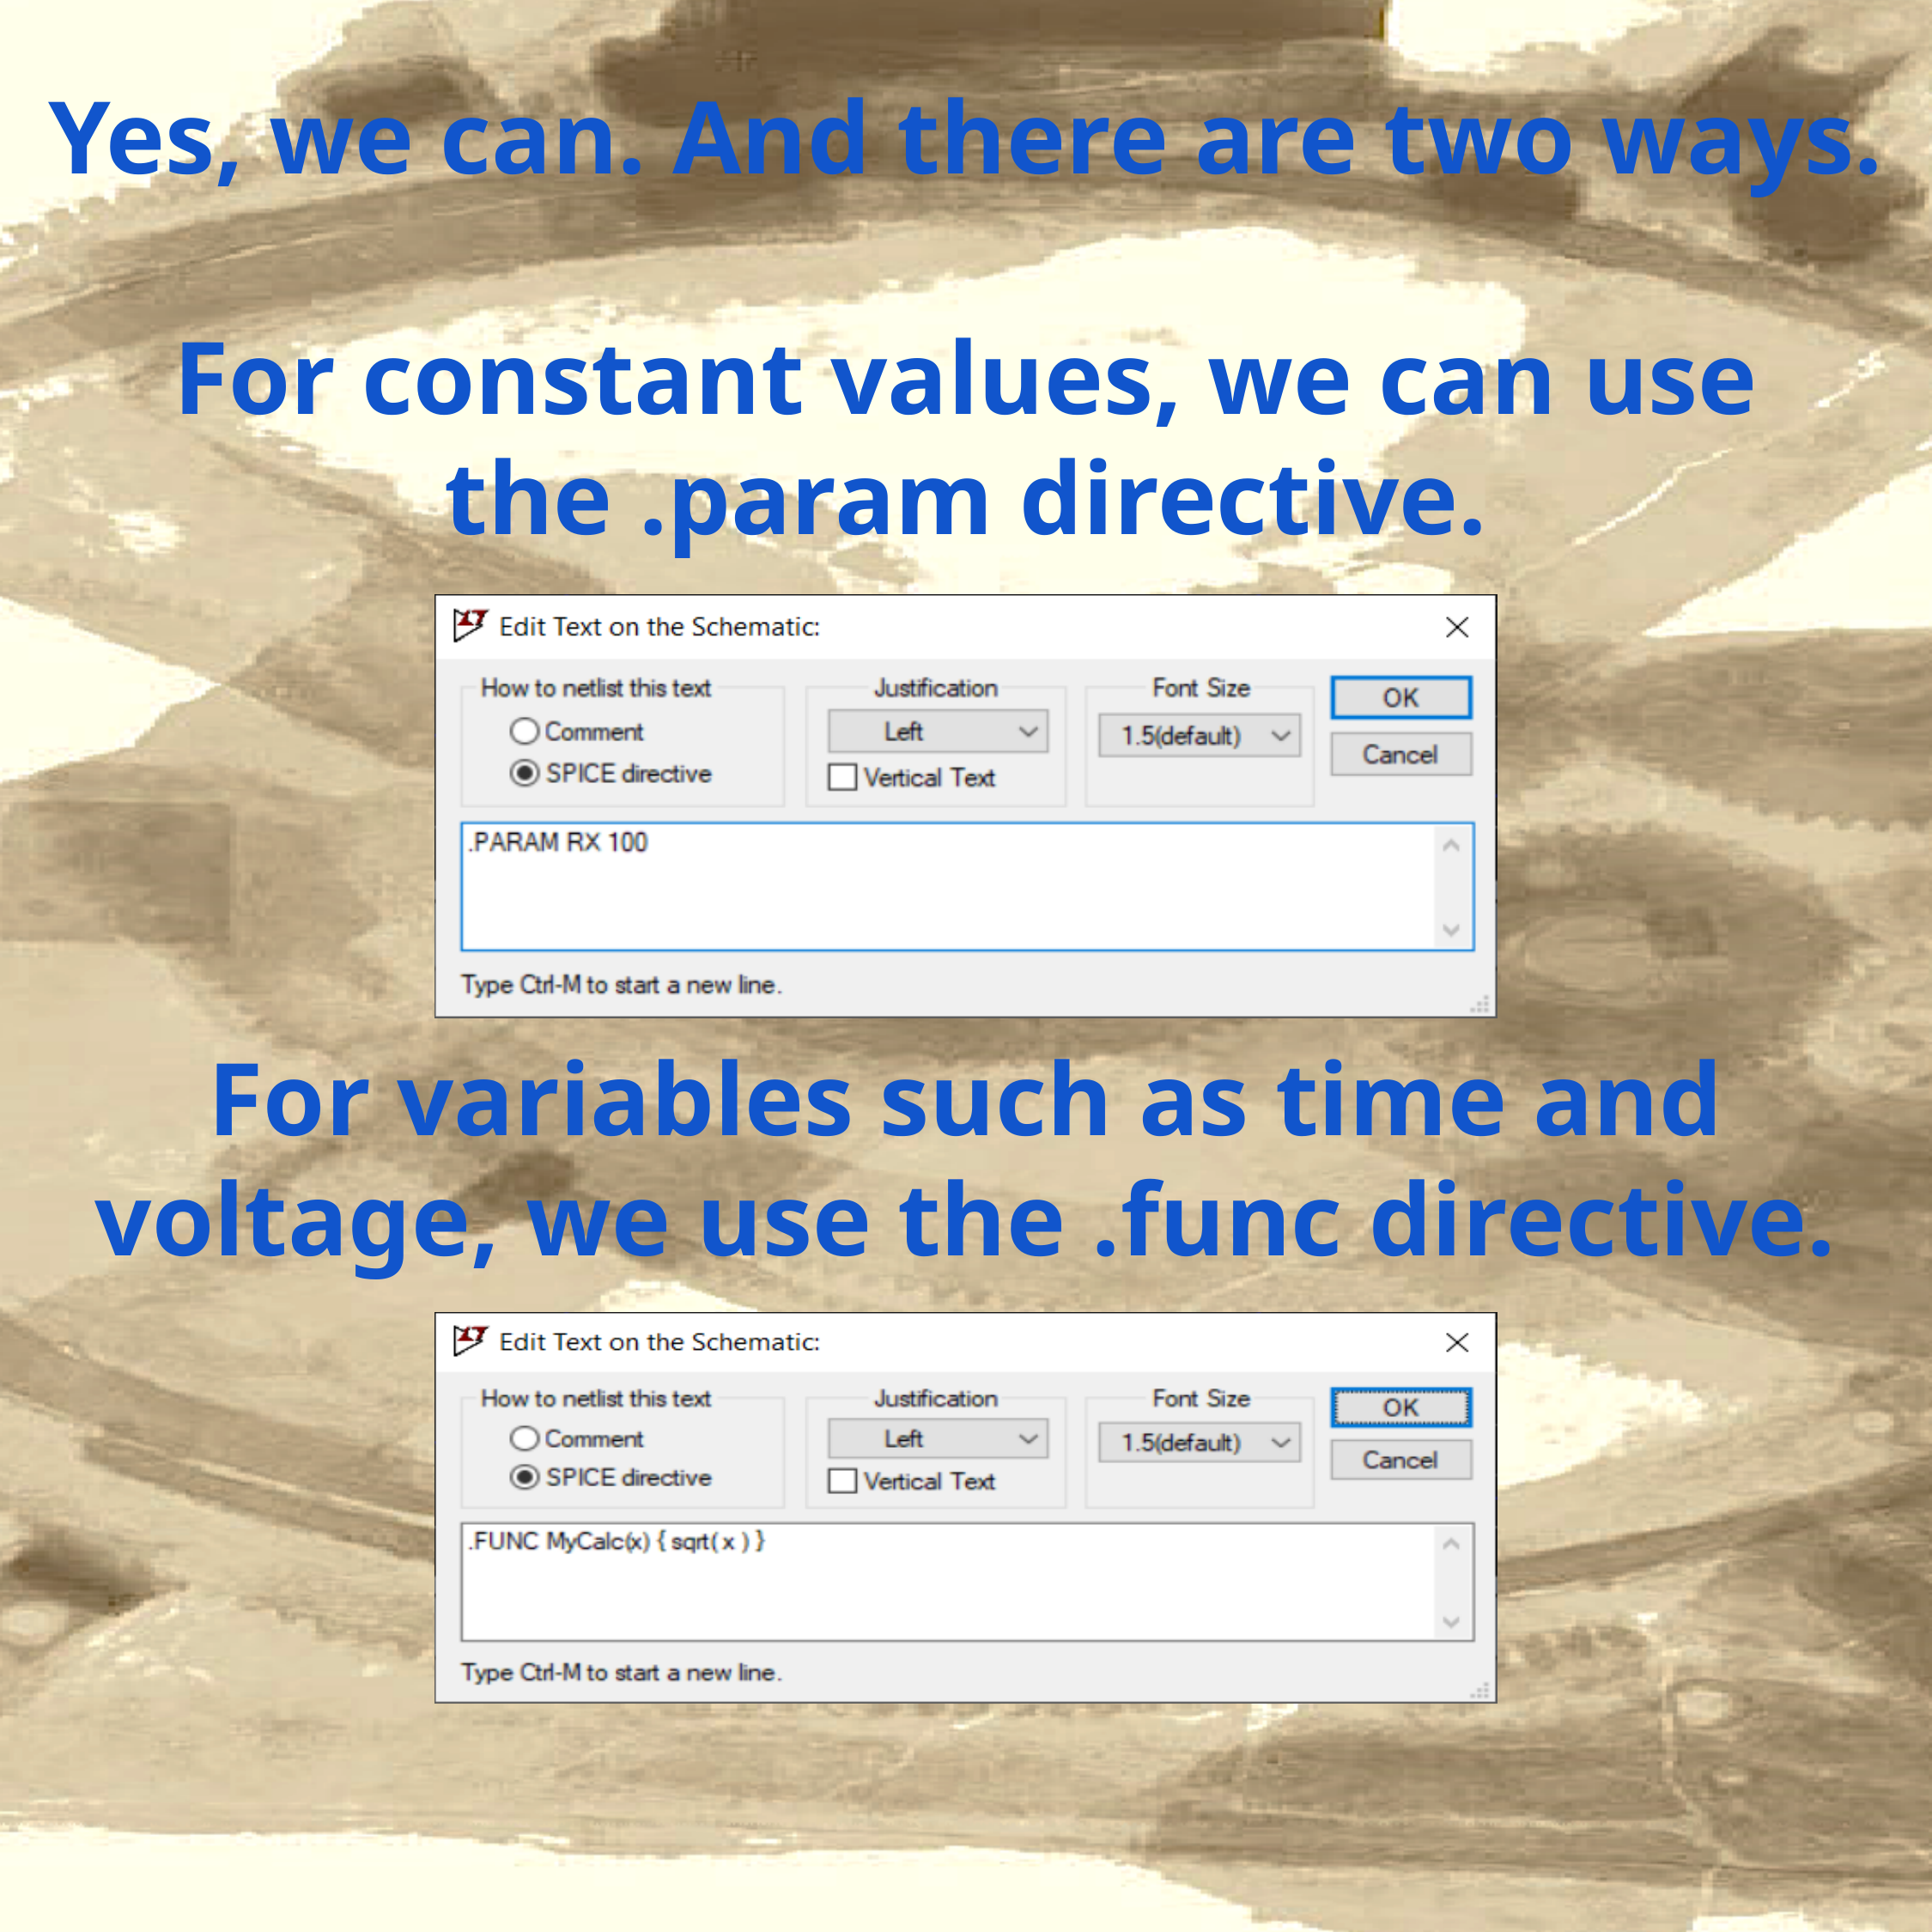

Yes, we can. And there are two ways.
For constant values, we can use the .param directive.
For variables such as time and voltage, we use the .func directive.